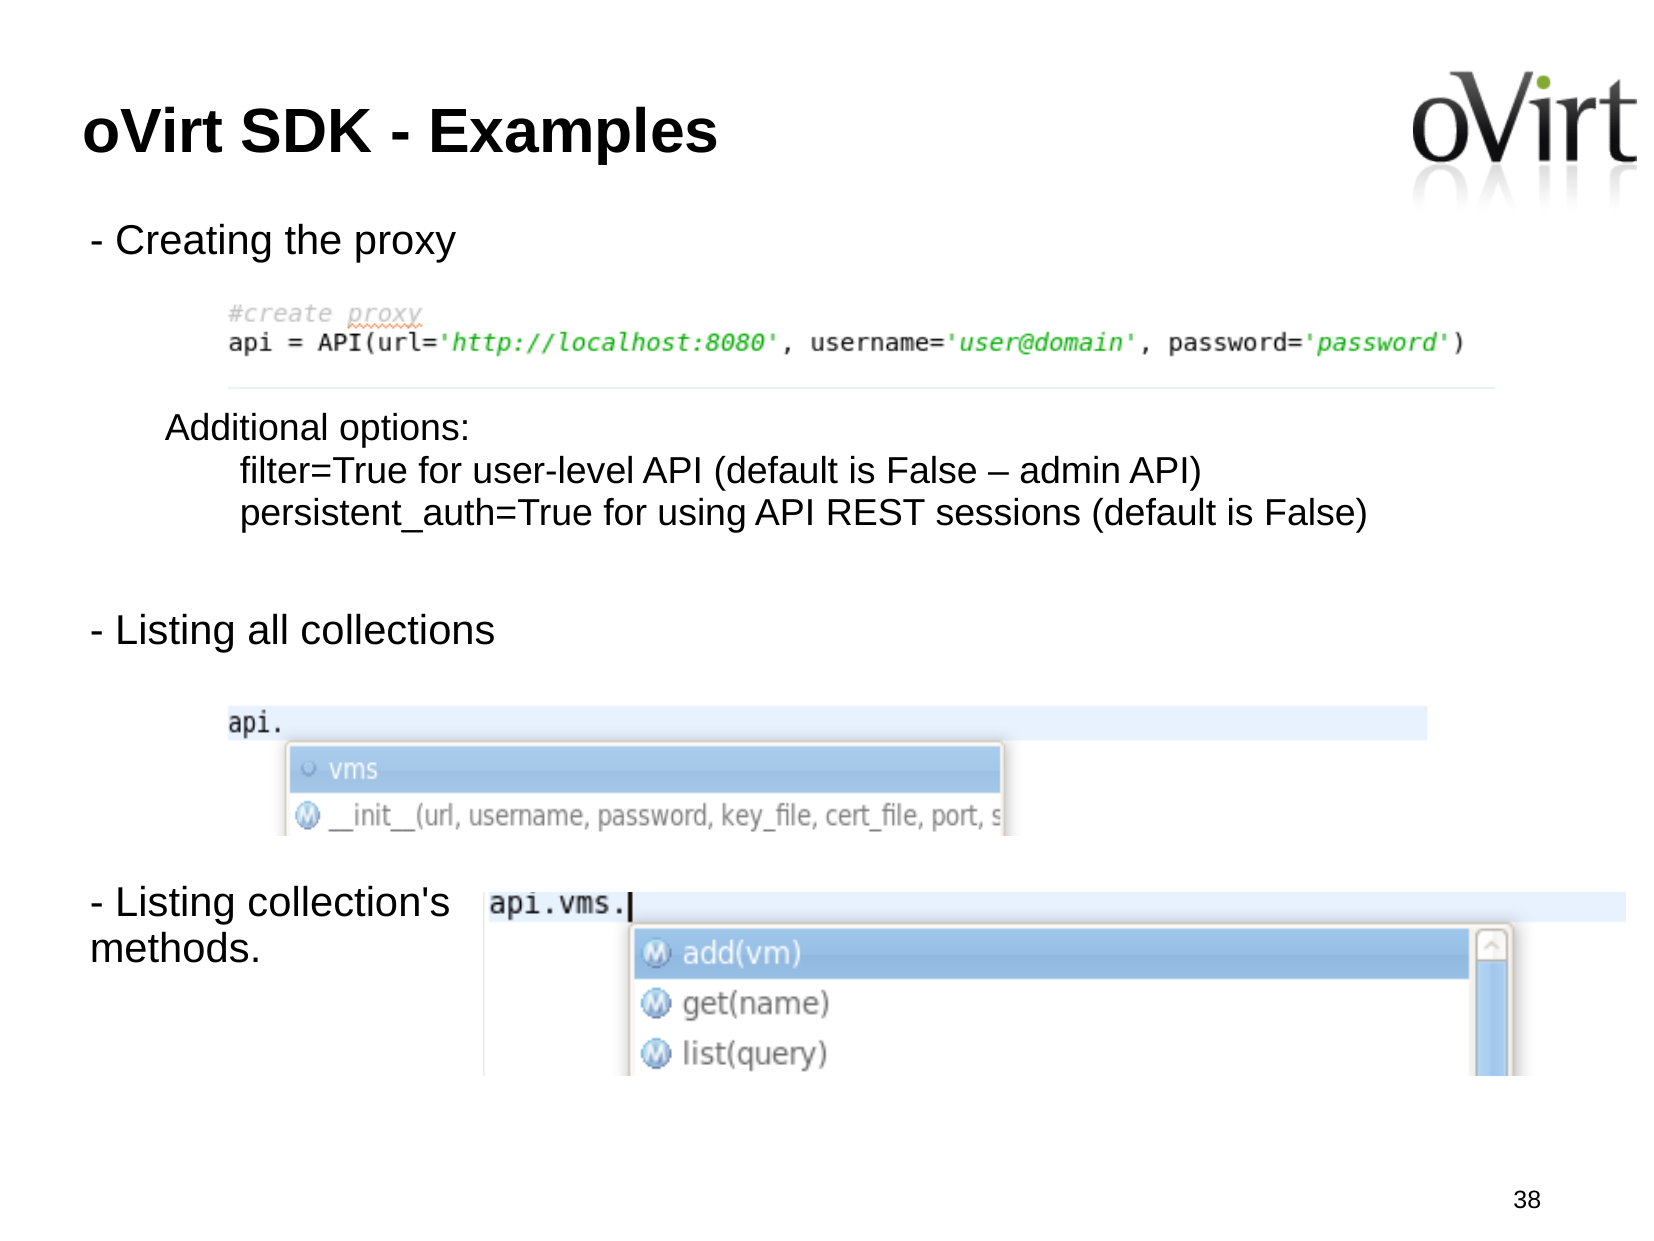

# oVirt SDK - Examples
- Creating the proxy
	Additional options:
		filter=True for user-level API (default is False – admin API)
		persistent_auth=True for using API REST sessions (default is False)
- Listing all collections
- Listing collection's methods.